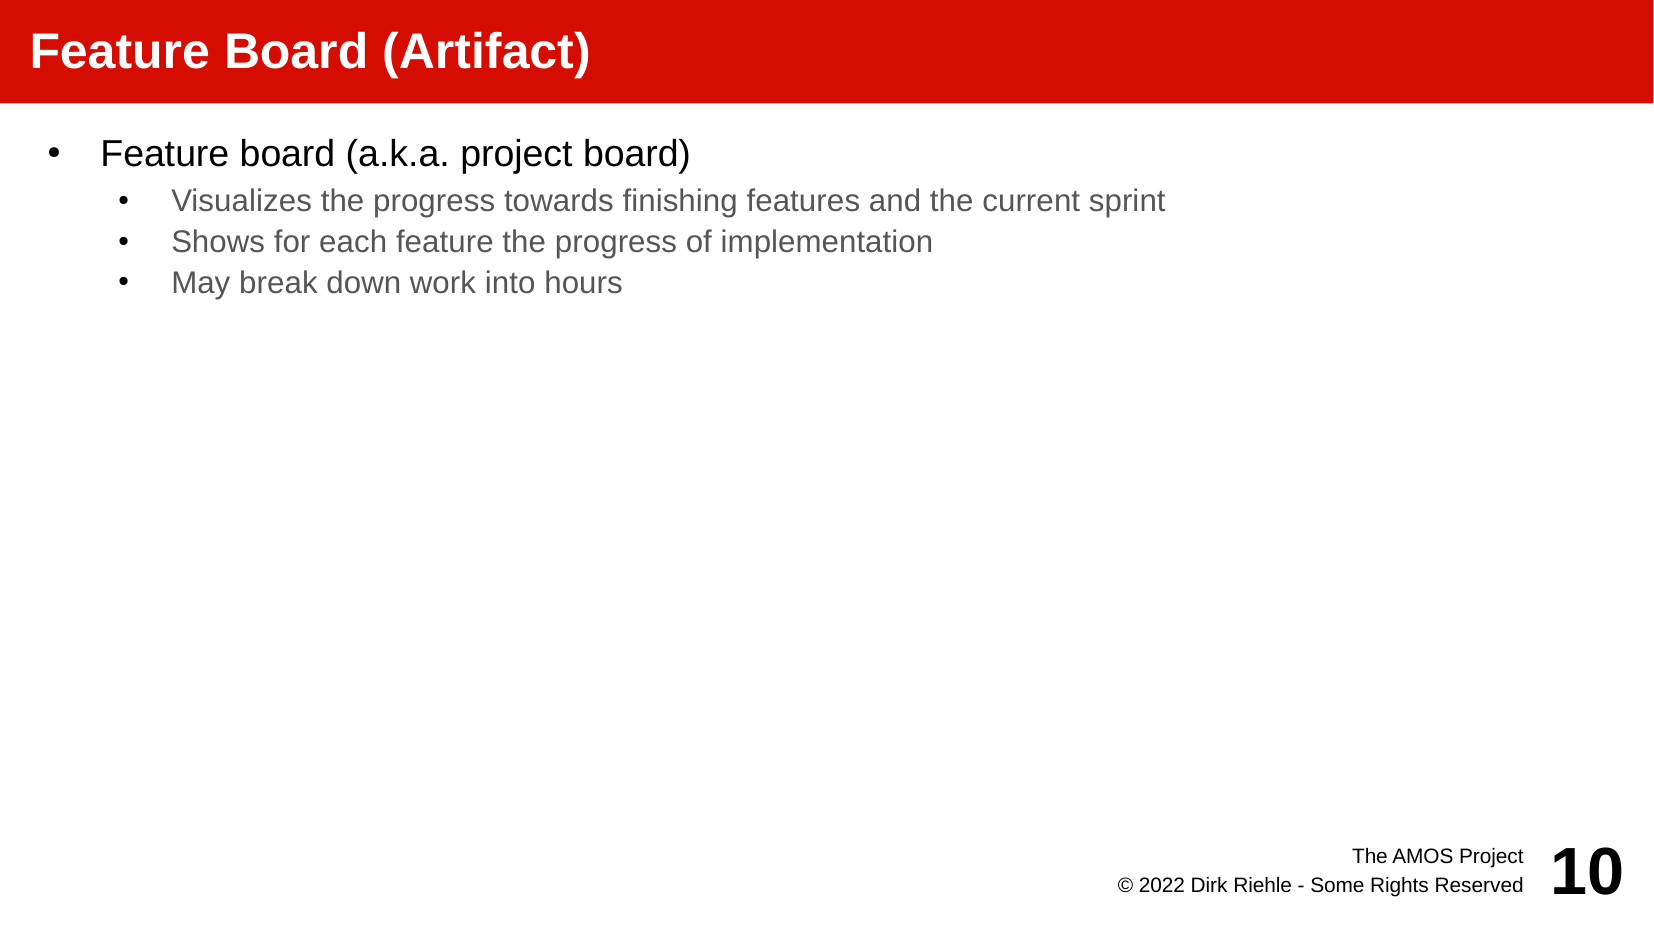

# Feature Board (Artifact)
Feature board (a.k.a. project board)
Visualizes the progress towards finishing features and the current sprint
Shows for each feature the progress of implementation
May break down work into hours
The AMOS Project
10
© 2022 Dirk Riehle - Some Rights Reserved